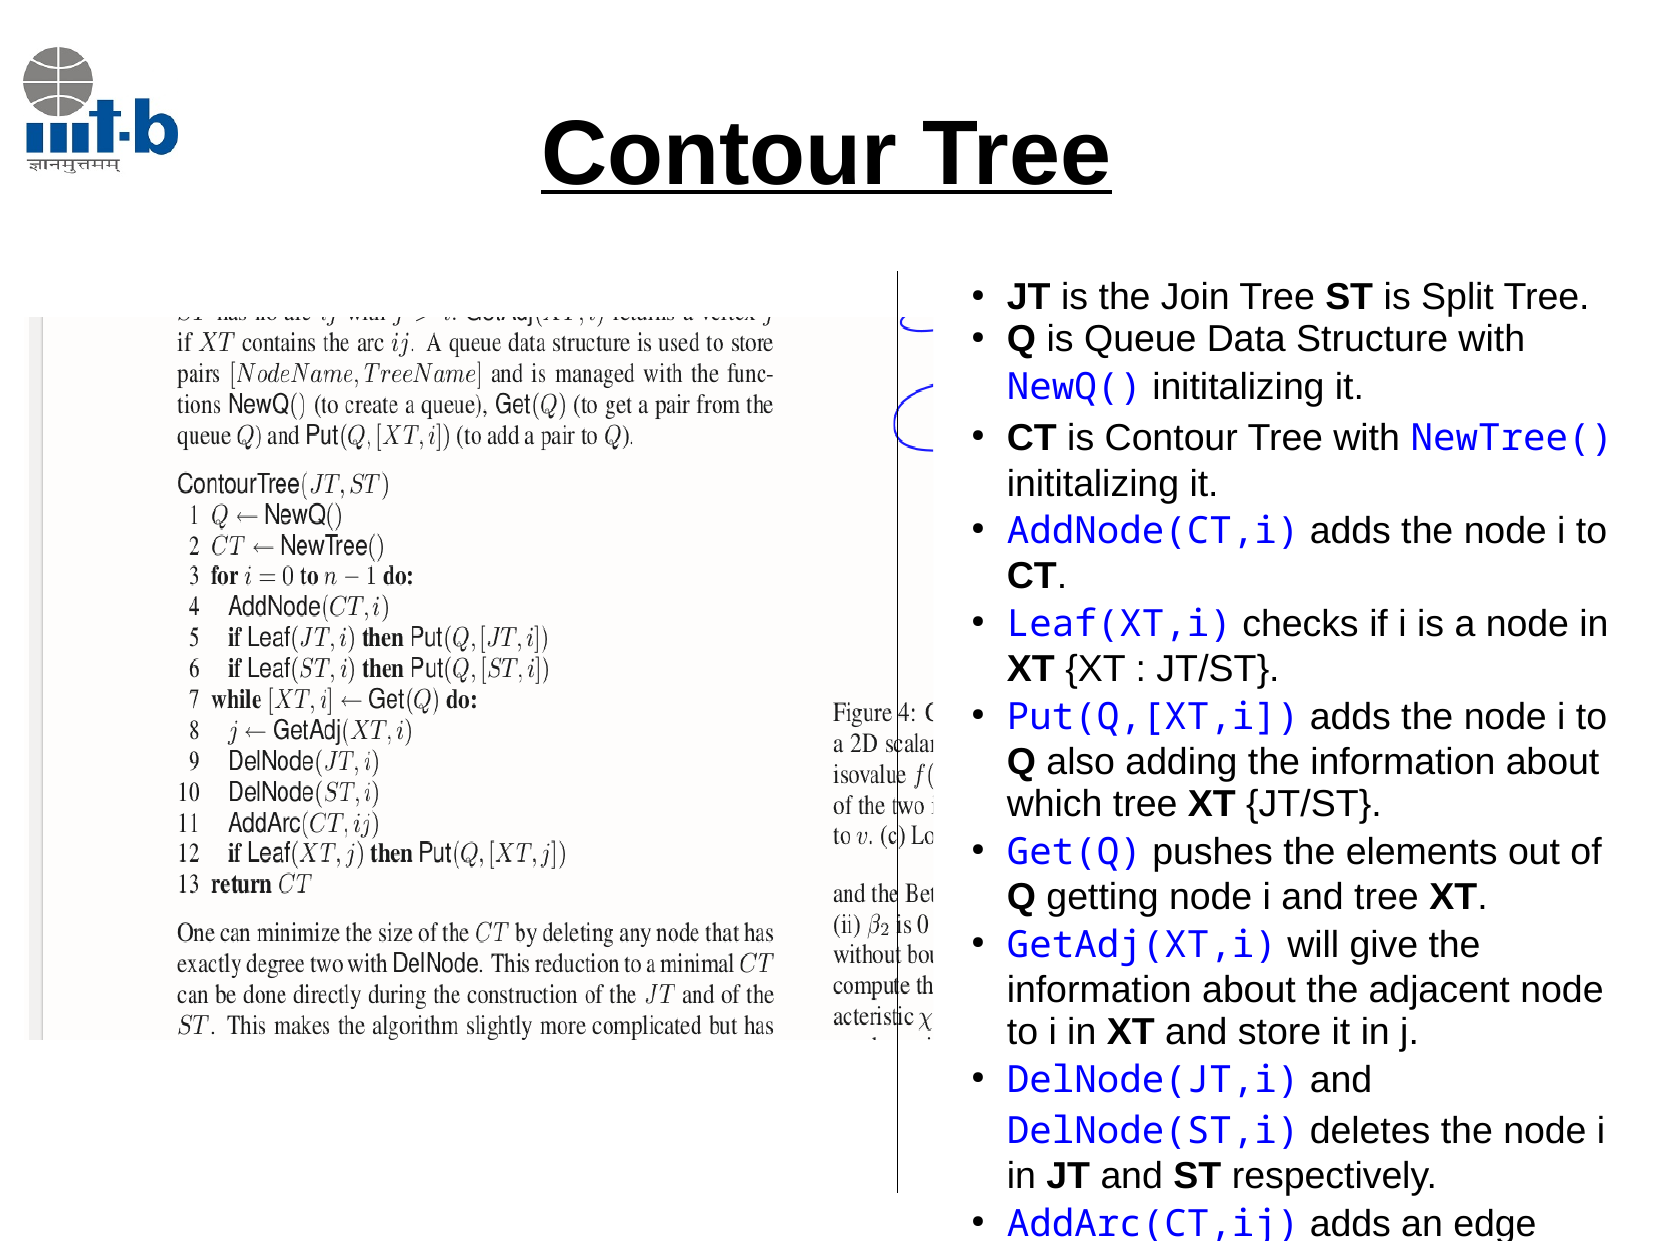

# Contour Tree
JT is the Join Tree ST is Split Tree.
Q is Queue Data Structure with NewQ() inititalizing it.
CT is Contour Tree with NewTree() inititalizing it.
AddNode(CT,i) adds the node i to CT.
Leaf(XT,i) checks if i is a node in XT {XT : JT/ST}.
Put(Q,[XT,i]) adds the node i to Q also adding the information about which tree XT {JT/ST}.
Get(Q) pushes the elements out of Q getting node i and tree XT.
GetAdj(XT,i) will give the information about the adjacent node to i in XT and store it in j.
DelNode(JT,i) and DelNode(ST,i) deletes the node i in JT and ST respectively.
AddArc(CT,ij) adds an edge between i and j in CT.